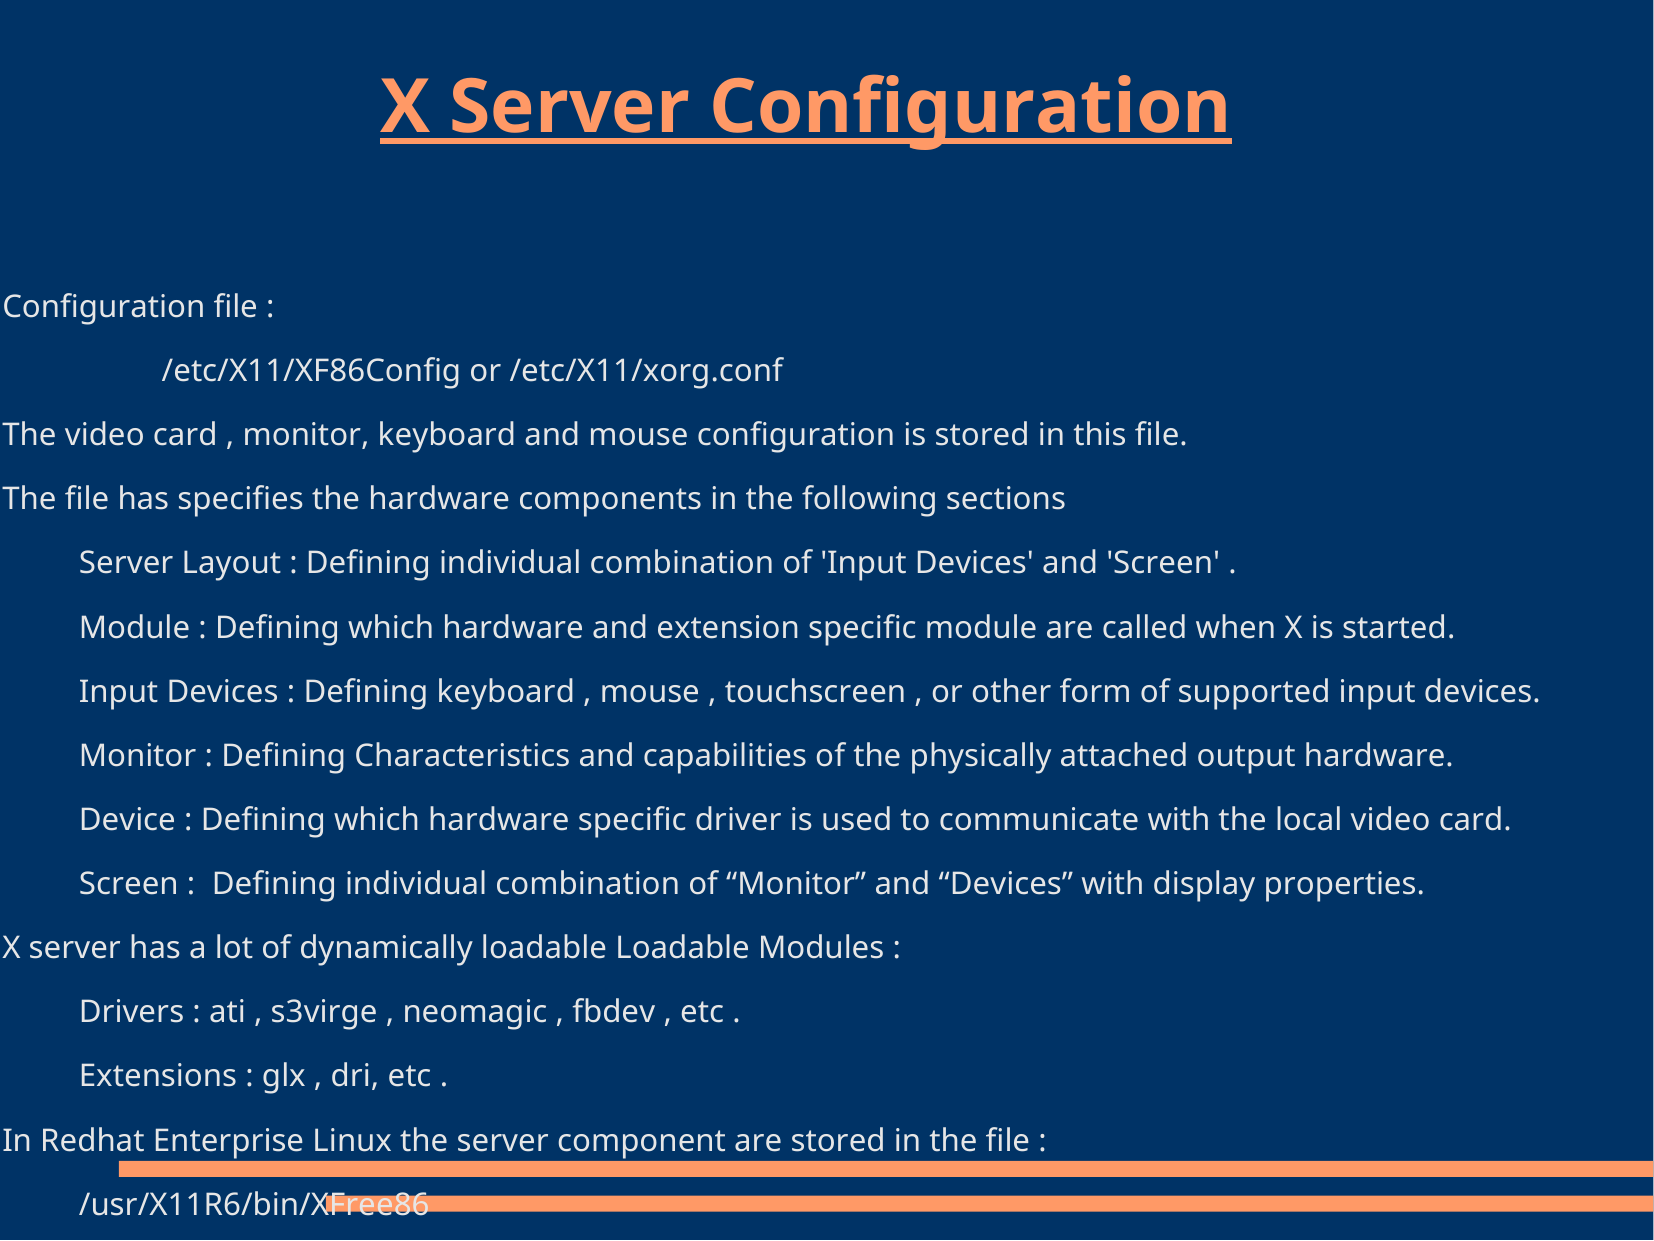

X Server Configuration
# Configuration file :
/etc/X11/XF86Config or /etc/X11/xorg.conf
The video card , monitor, keyboard and mouse configuration is stored in this file.
The file has specifies the hardware components in the following sections
Server Layout : Defining individual combination of 'Input Devices' and 'Screen' .
Module : Defining which hardware and extension specific module are called when X is started.
Input Devices : Defining keyboard , mouse , touchscreen , or other form of supported input devices.
Monitor : Defining Characteristics and capabilities of the physically attached output hardware.
Device : Defining which hardware specific driver is used to communicate with the local video card.
Screen : Defining individual combination of “Monitor” and “Devices” with display properties.
X server has a lot of dynamically loadable Loadable Modules :
Drivers : ati , s3virge , neomagic , fbdev , etc .
Extensions : glx , dri, etc .
In Redhat Enterprise Linux the server component are stored in the file :
/usr/X11R6/bin/XFree86